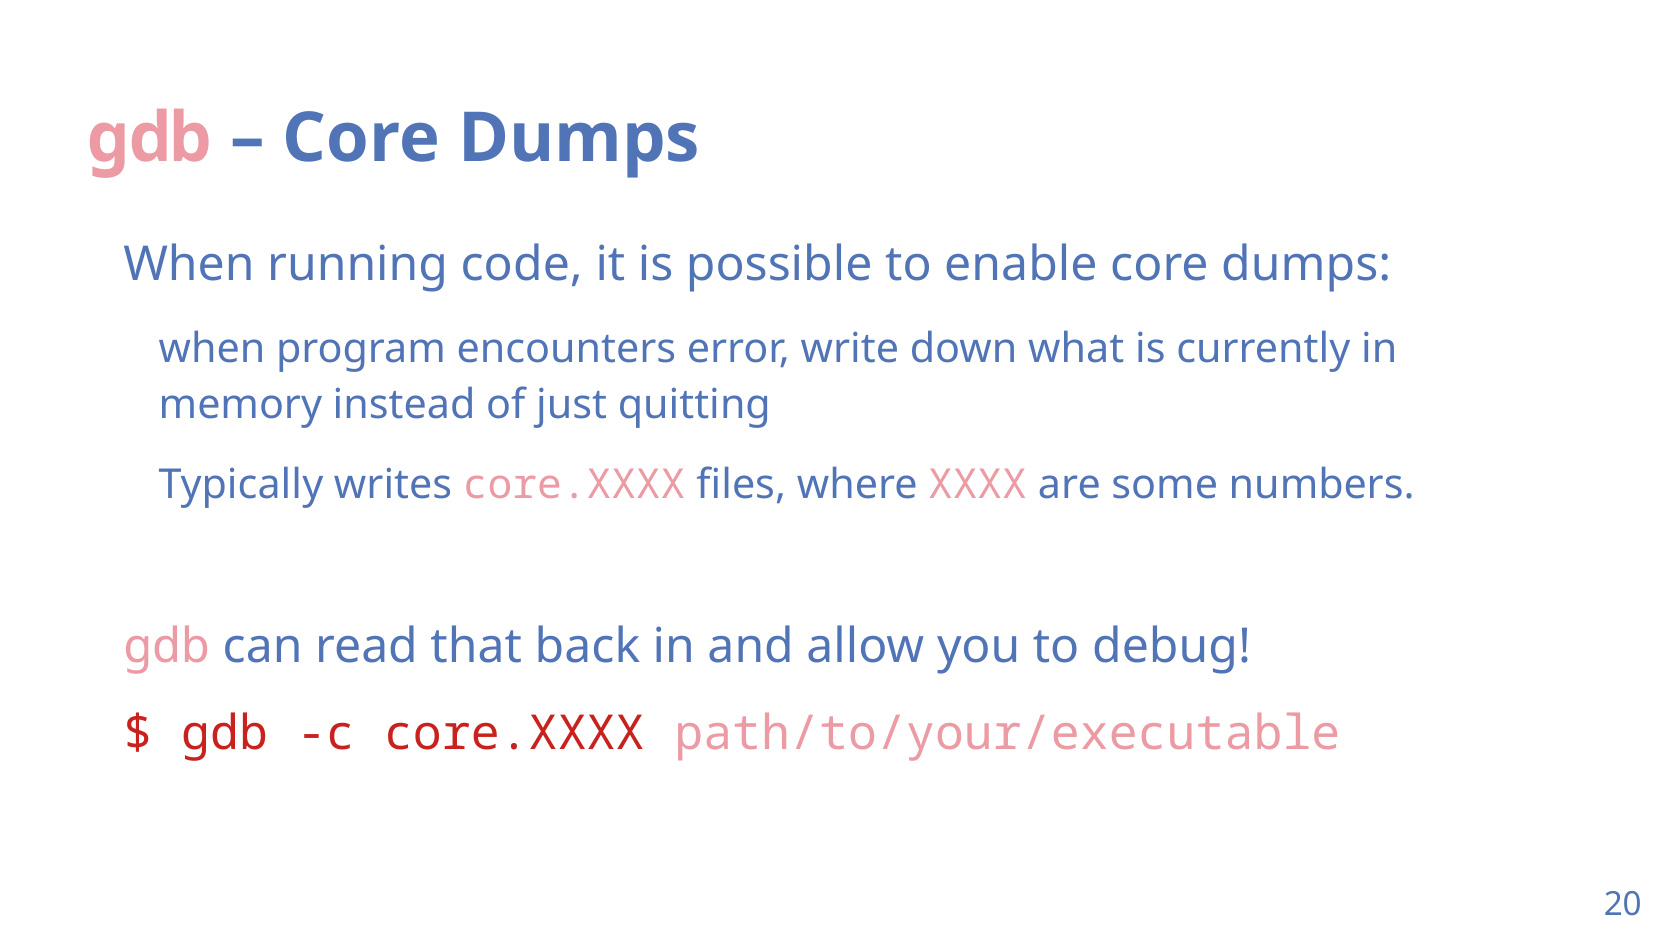

# gdb – Core Dumps
When running code, it is possible to enable core dumps:
when program encounters error, write down what is currently in memory instead of just quitting
Typically writes core.XXXX files, where XXXX are some numbers.
gdb can read that back in and allow you to debug!
$ gdb -c core.XXXX path/to/your/executable
20